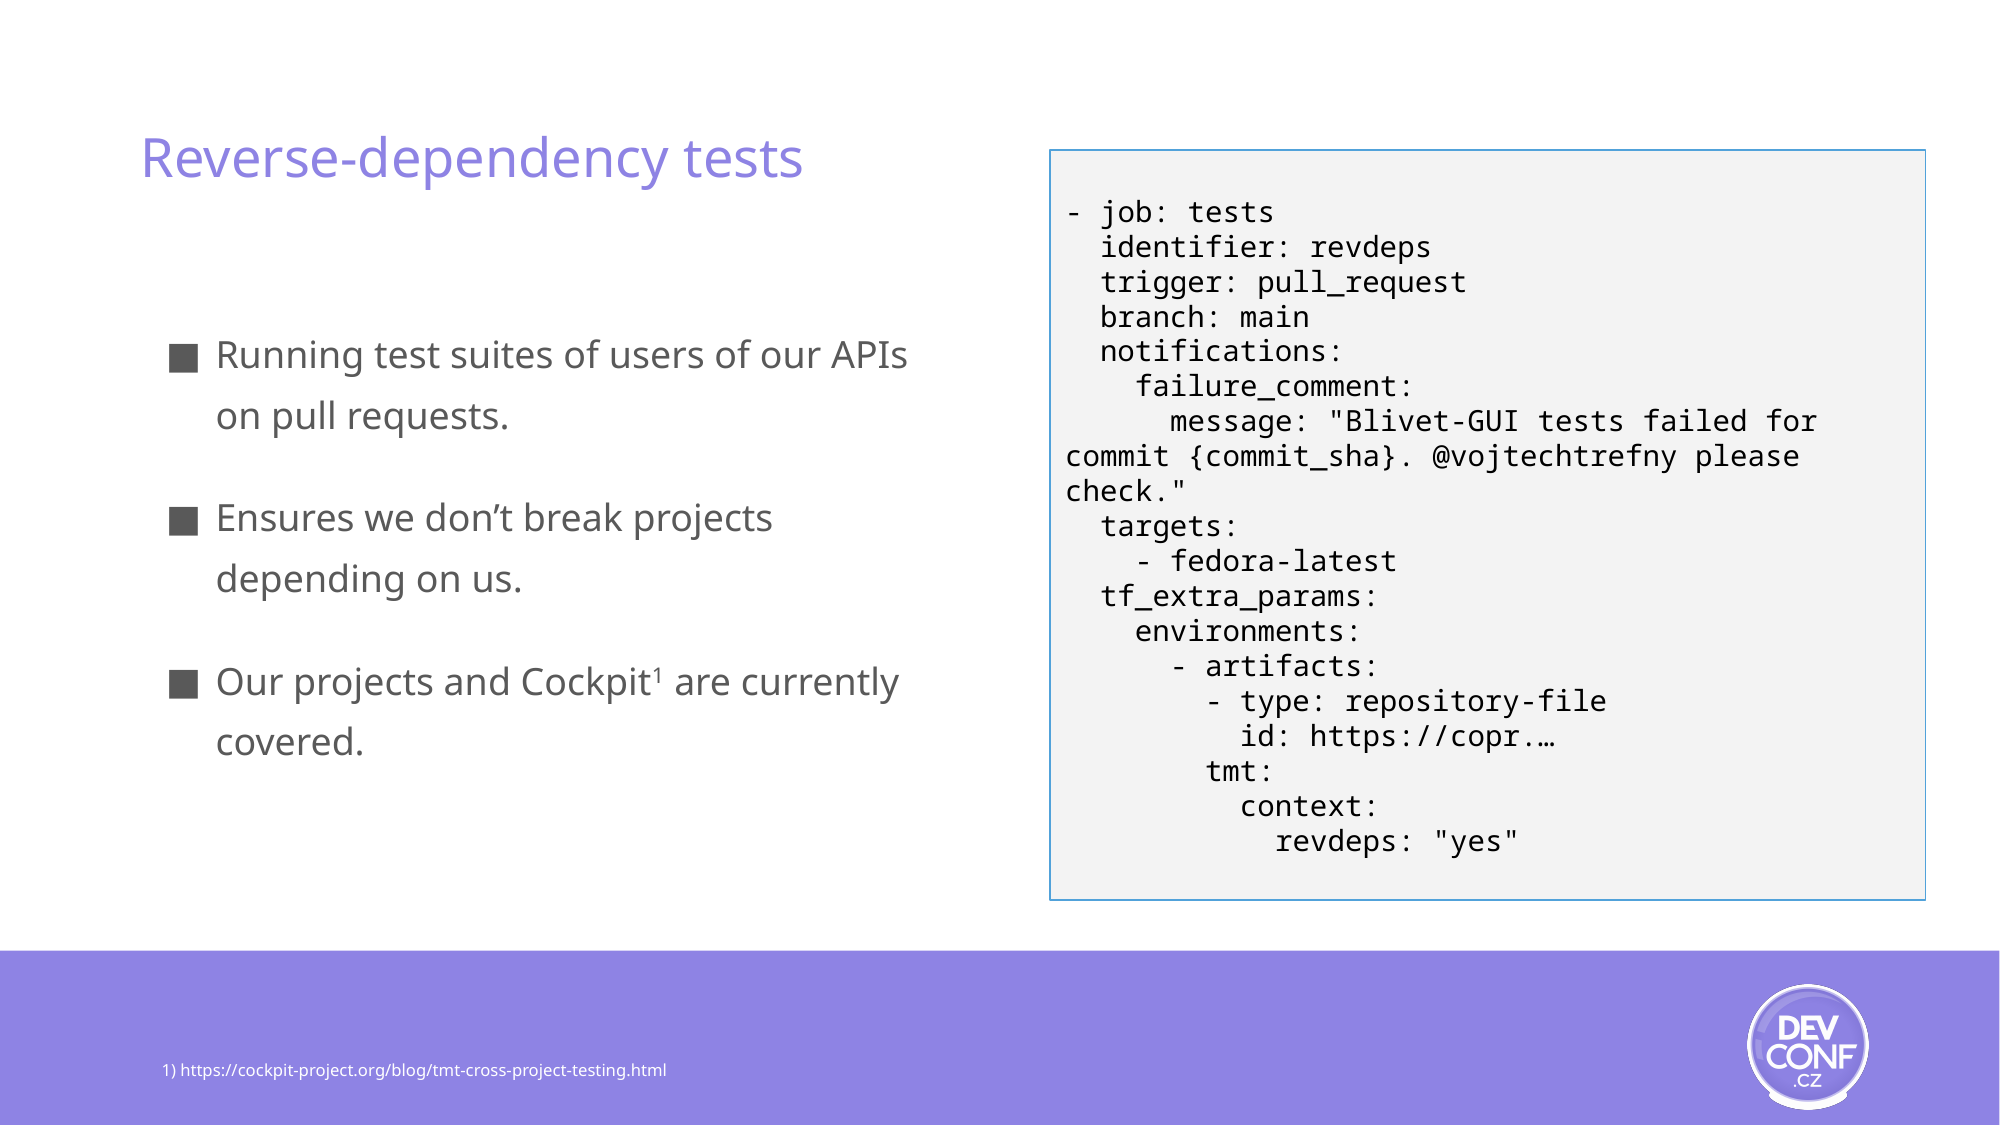

# Reverse-dependency tests
- job: tests
 identifier: revdeps
 trigger: pull_request
 branch: main
 notifications:
 failure_comment:
 message: "Blivet-GUI tests failed for commit {commit_sha}. @vojtechtrefny please check."
 targets:
 - fedora-latest
 tf_extra_params:
 environments:
 - artifacts:
 - type: repository-file
 id: https://copr.…
 tmt:
 context:
 revdeps: "yes"
Running test suites of users of our APIs on pull requests.
Ensures we don’t break projects depending on us.
Our projects and Cockpit1 are currently covered.
1) https://cockpit-project.org/blog/tmt-cross-project-testing.html